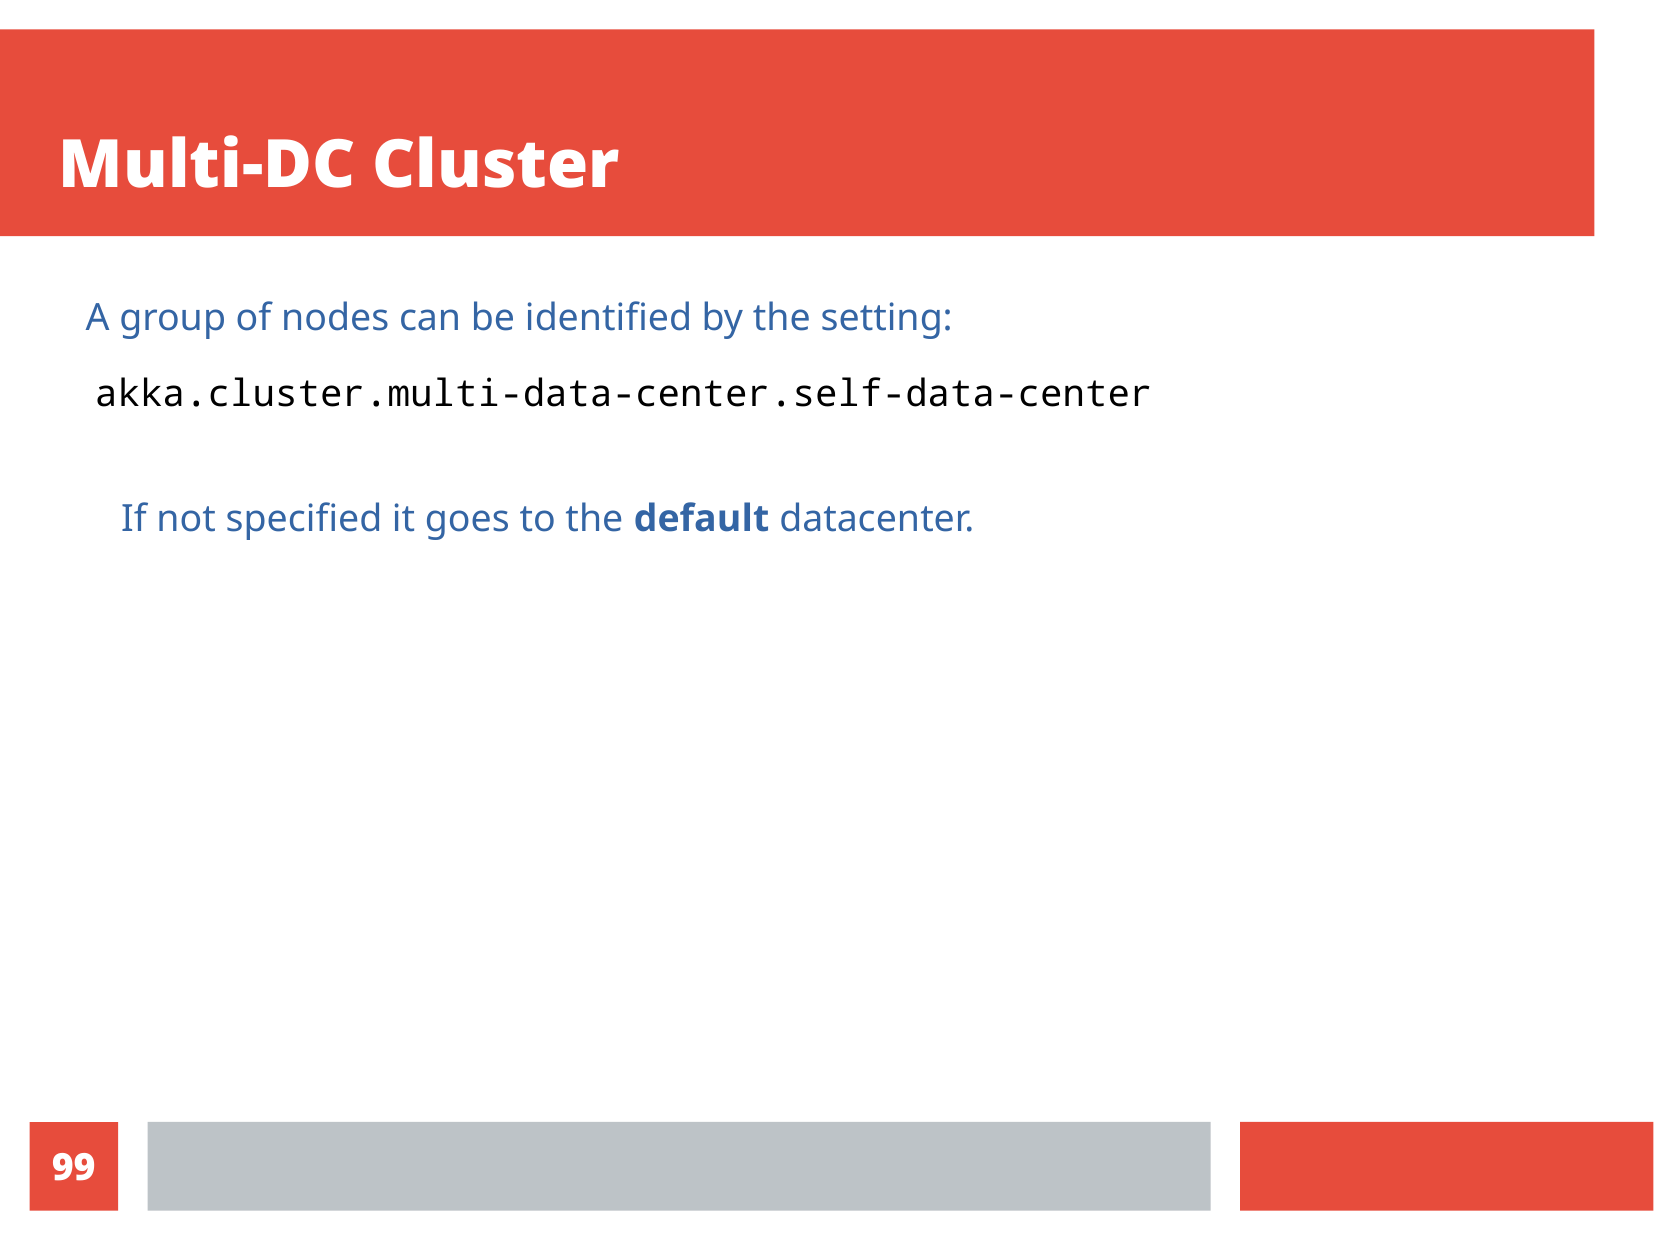

# Multi-DC Cluster
A group of nodes can be identified by the setting:
akka.cluster.multi-data-center.self-data-center
If not specified it goes to the default datacenter.
99